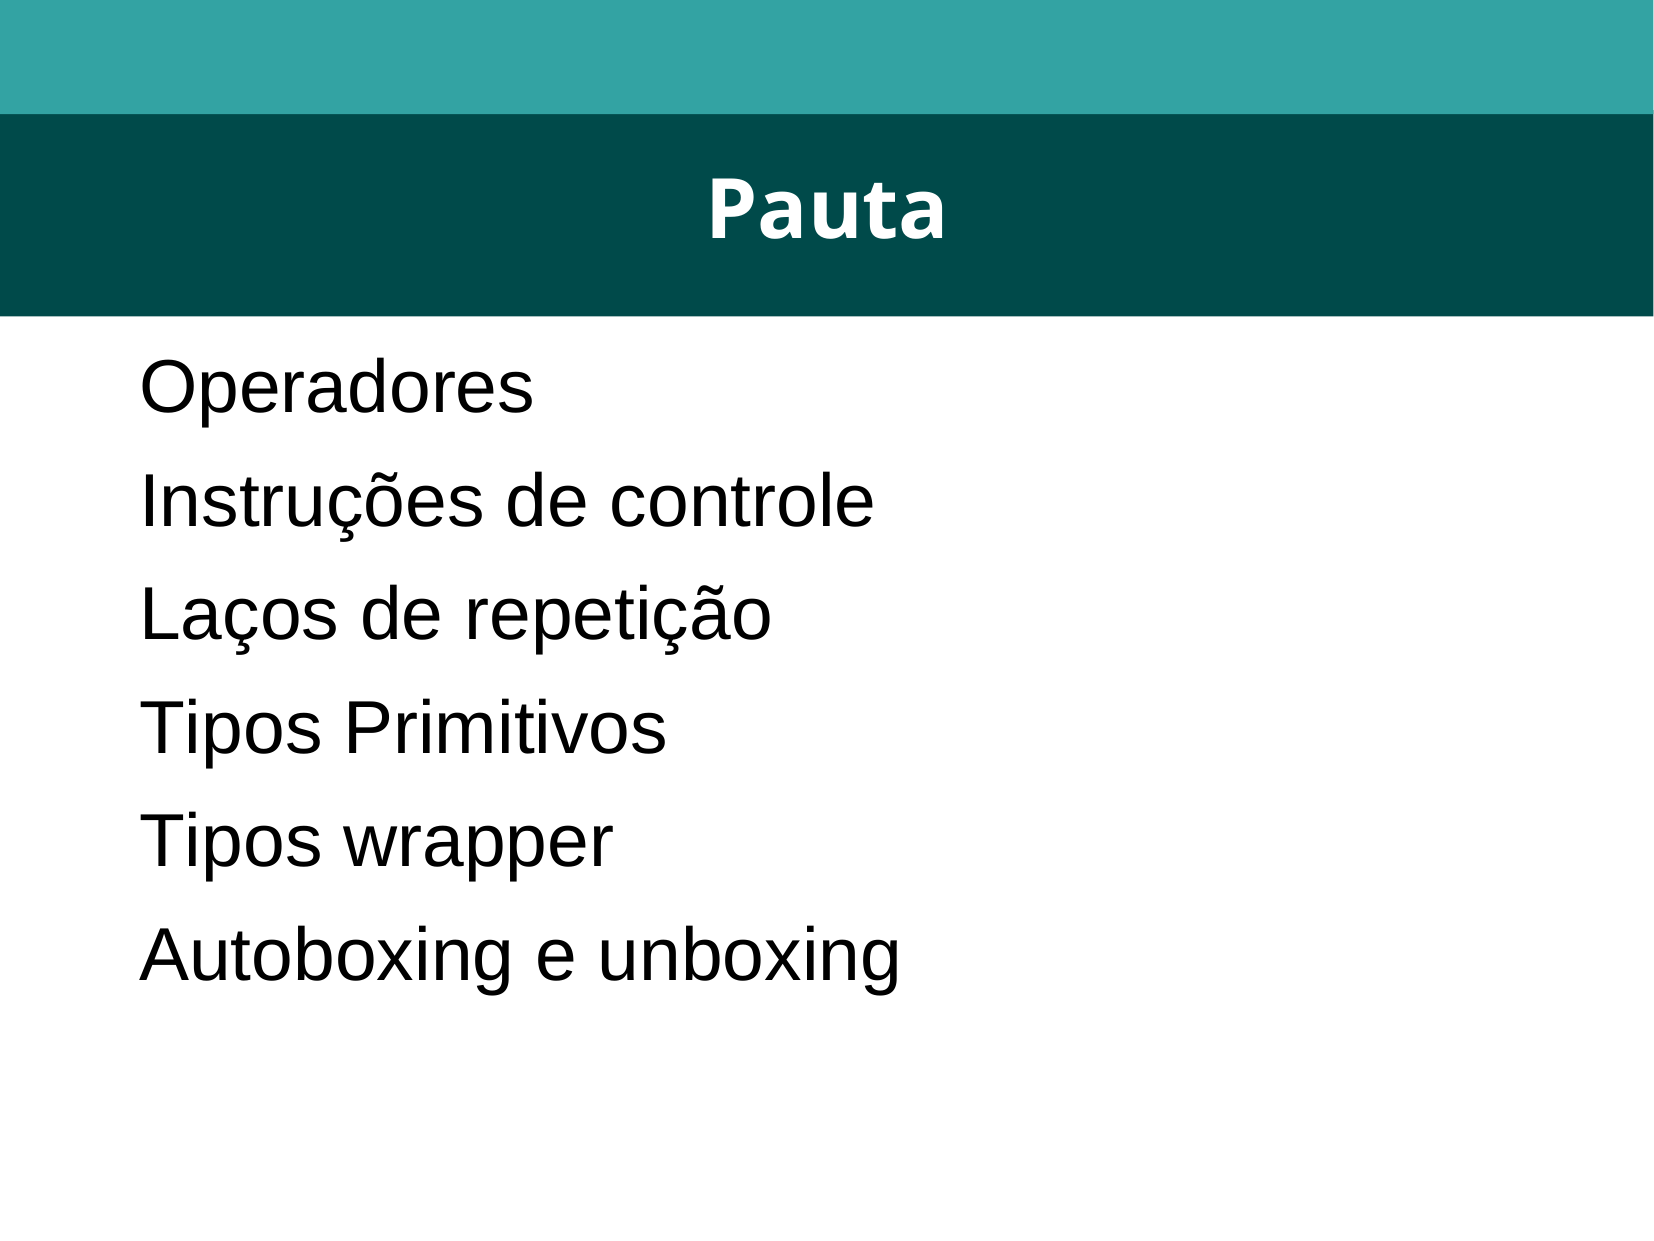

Pauta
# Operadores
Instruções de controle
Laços de repetição
Tipos Primitivos
Tipos wrapper
Autoboxing e unboxing